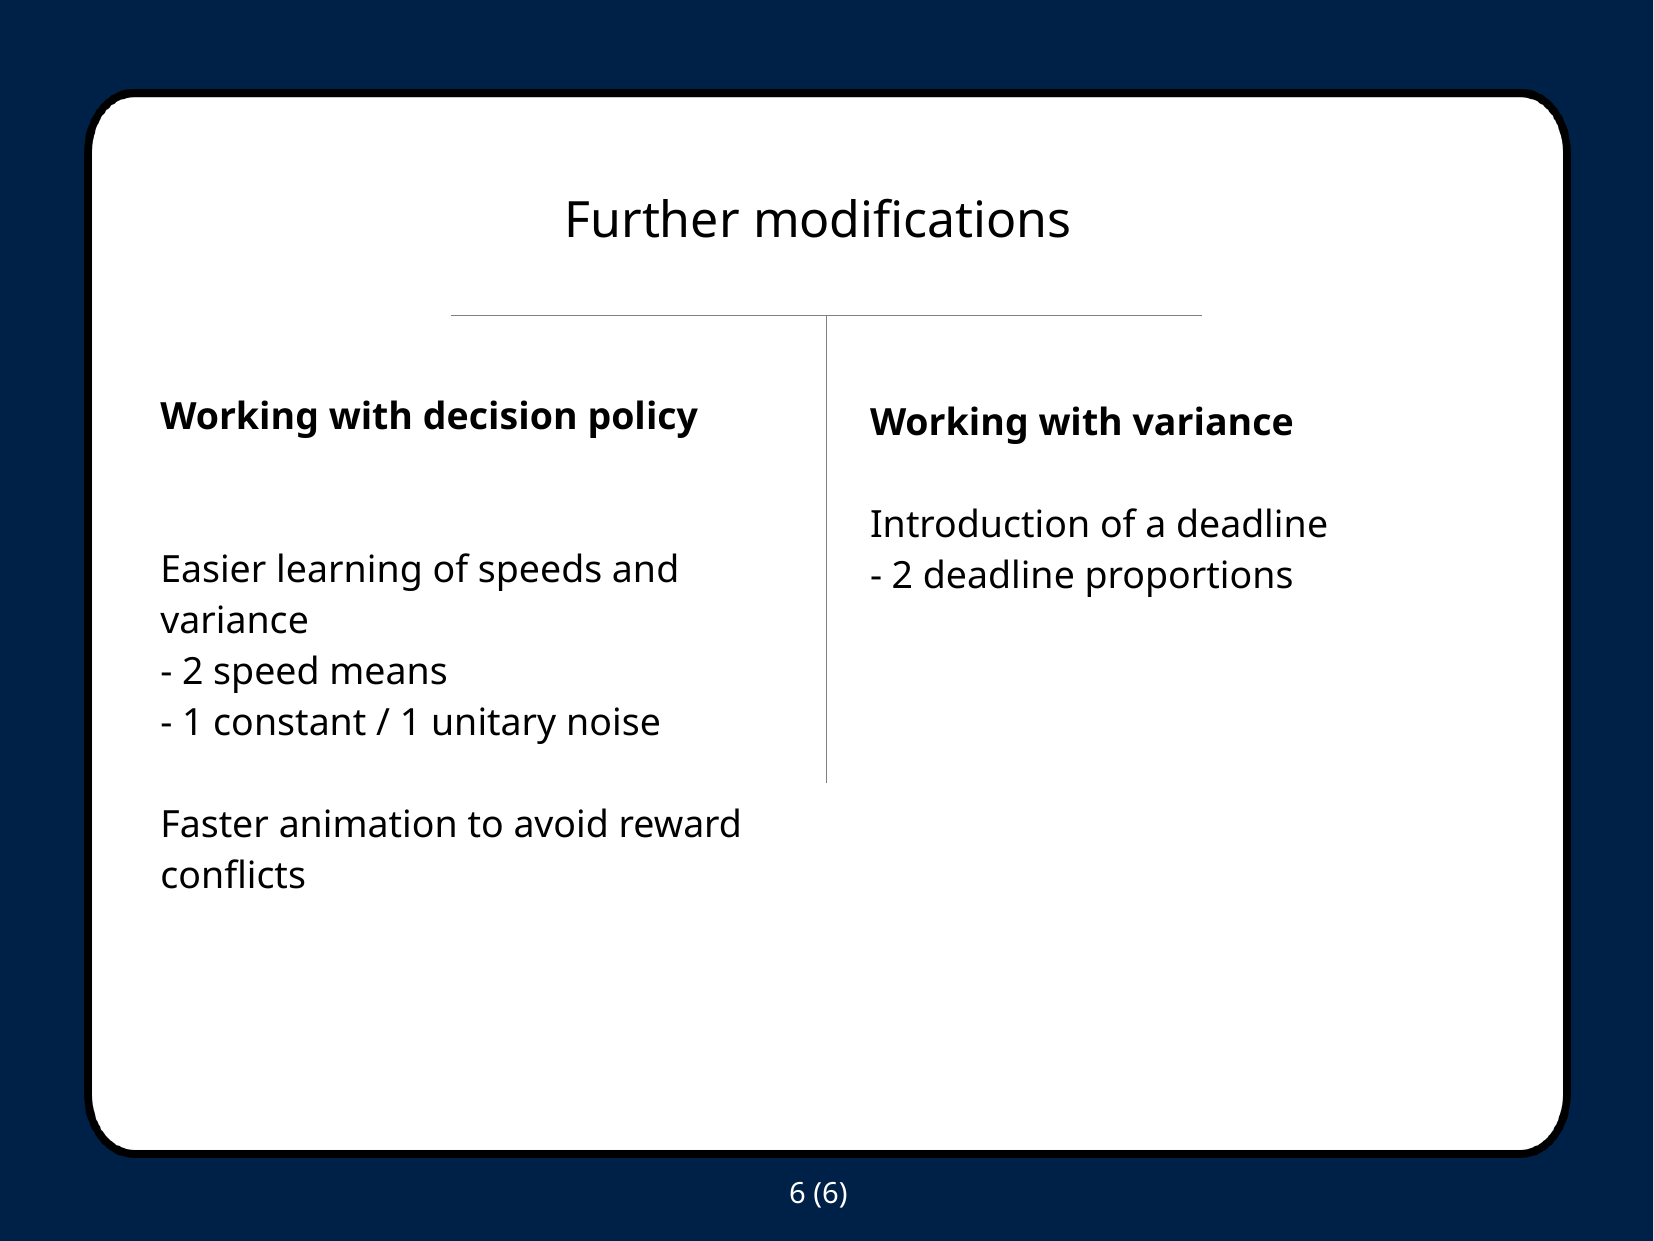

# Further modifications
Working with decision policy
Easier learning of speeds and variance
- 2 speed means
- 1 constant / 1 unitary noise
Faster animation to avoid reward conflicts
Working with variance
Introduction of a deadline
- 2 deadline proportions
6 (6)